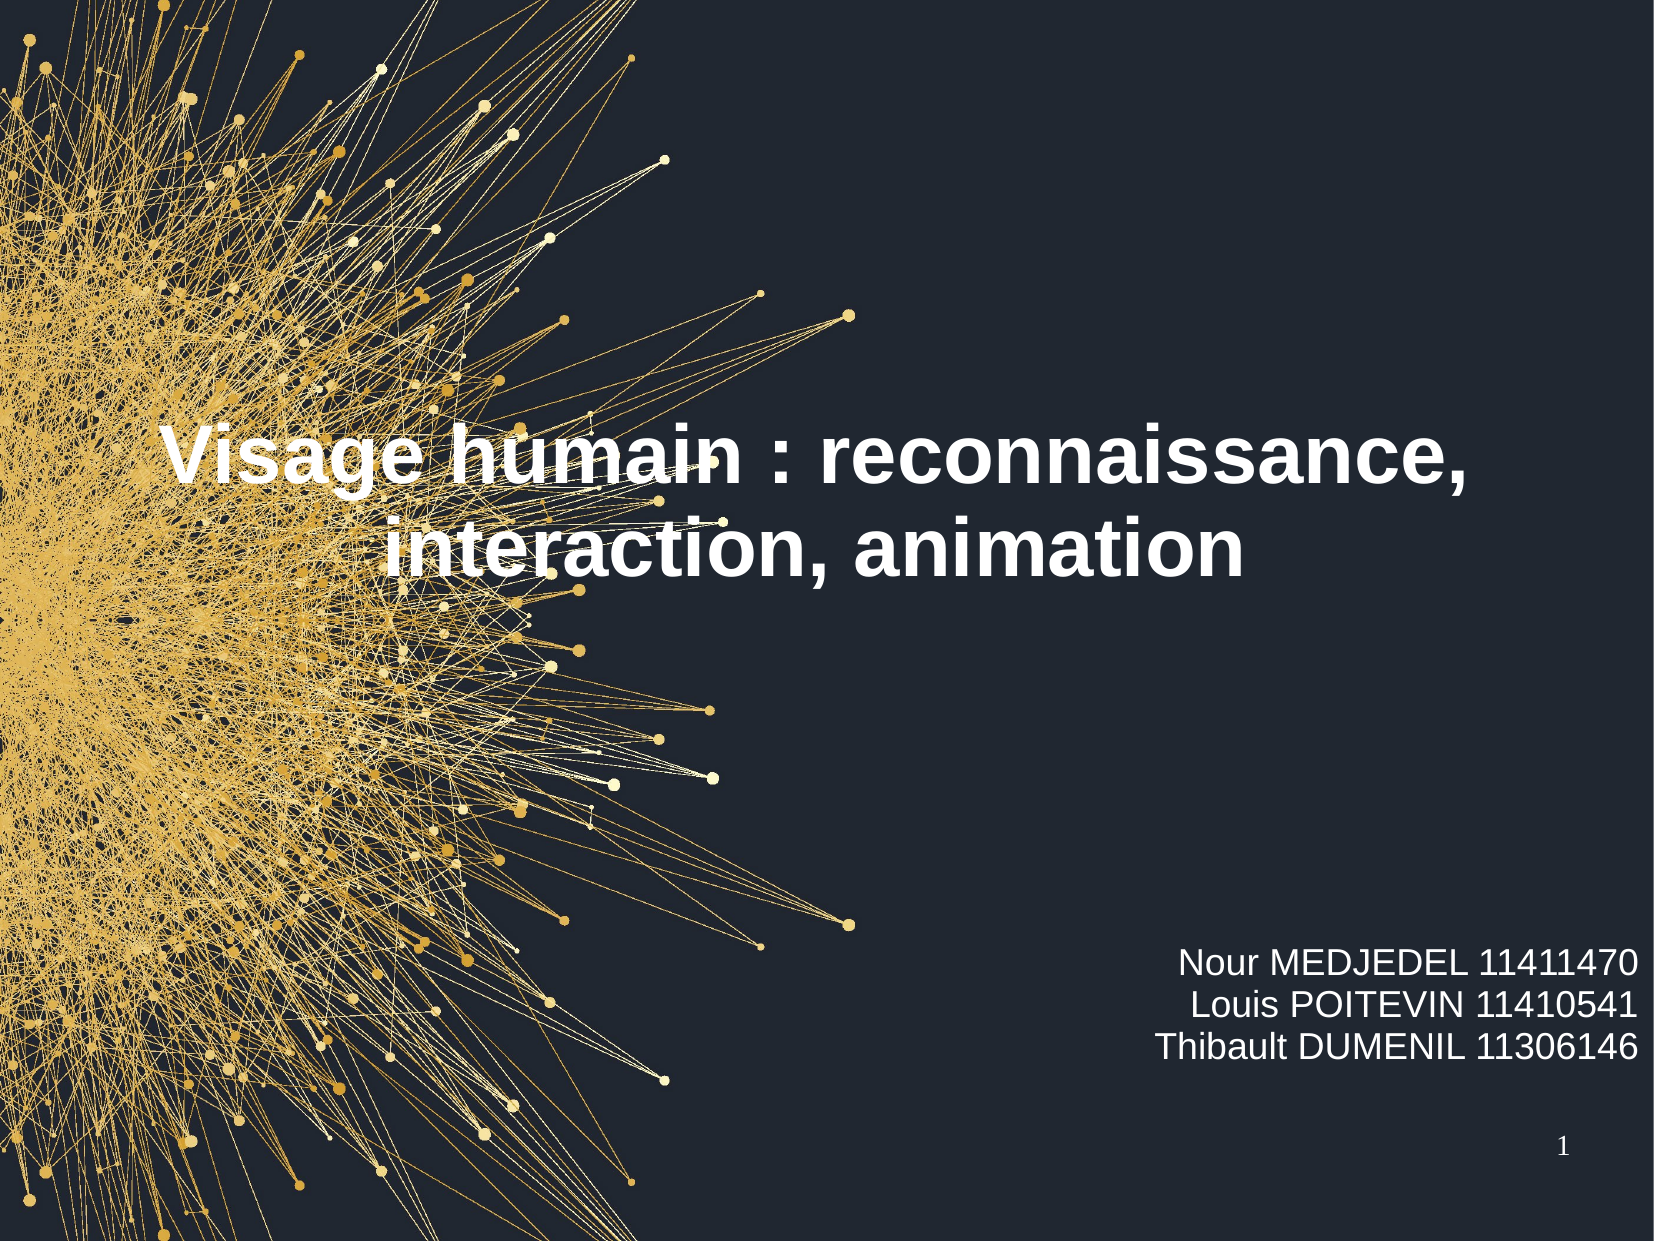

# Visage humain : reconnaissance, interaction, animation
Nour MEDJEDEL 11411470
Louis POITEVIN 11410541
Thibault DUMENIL 11306146
1